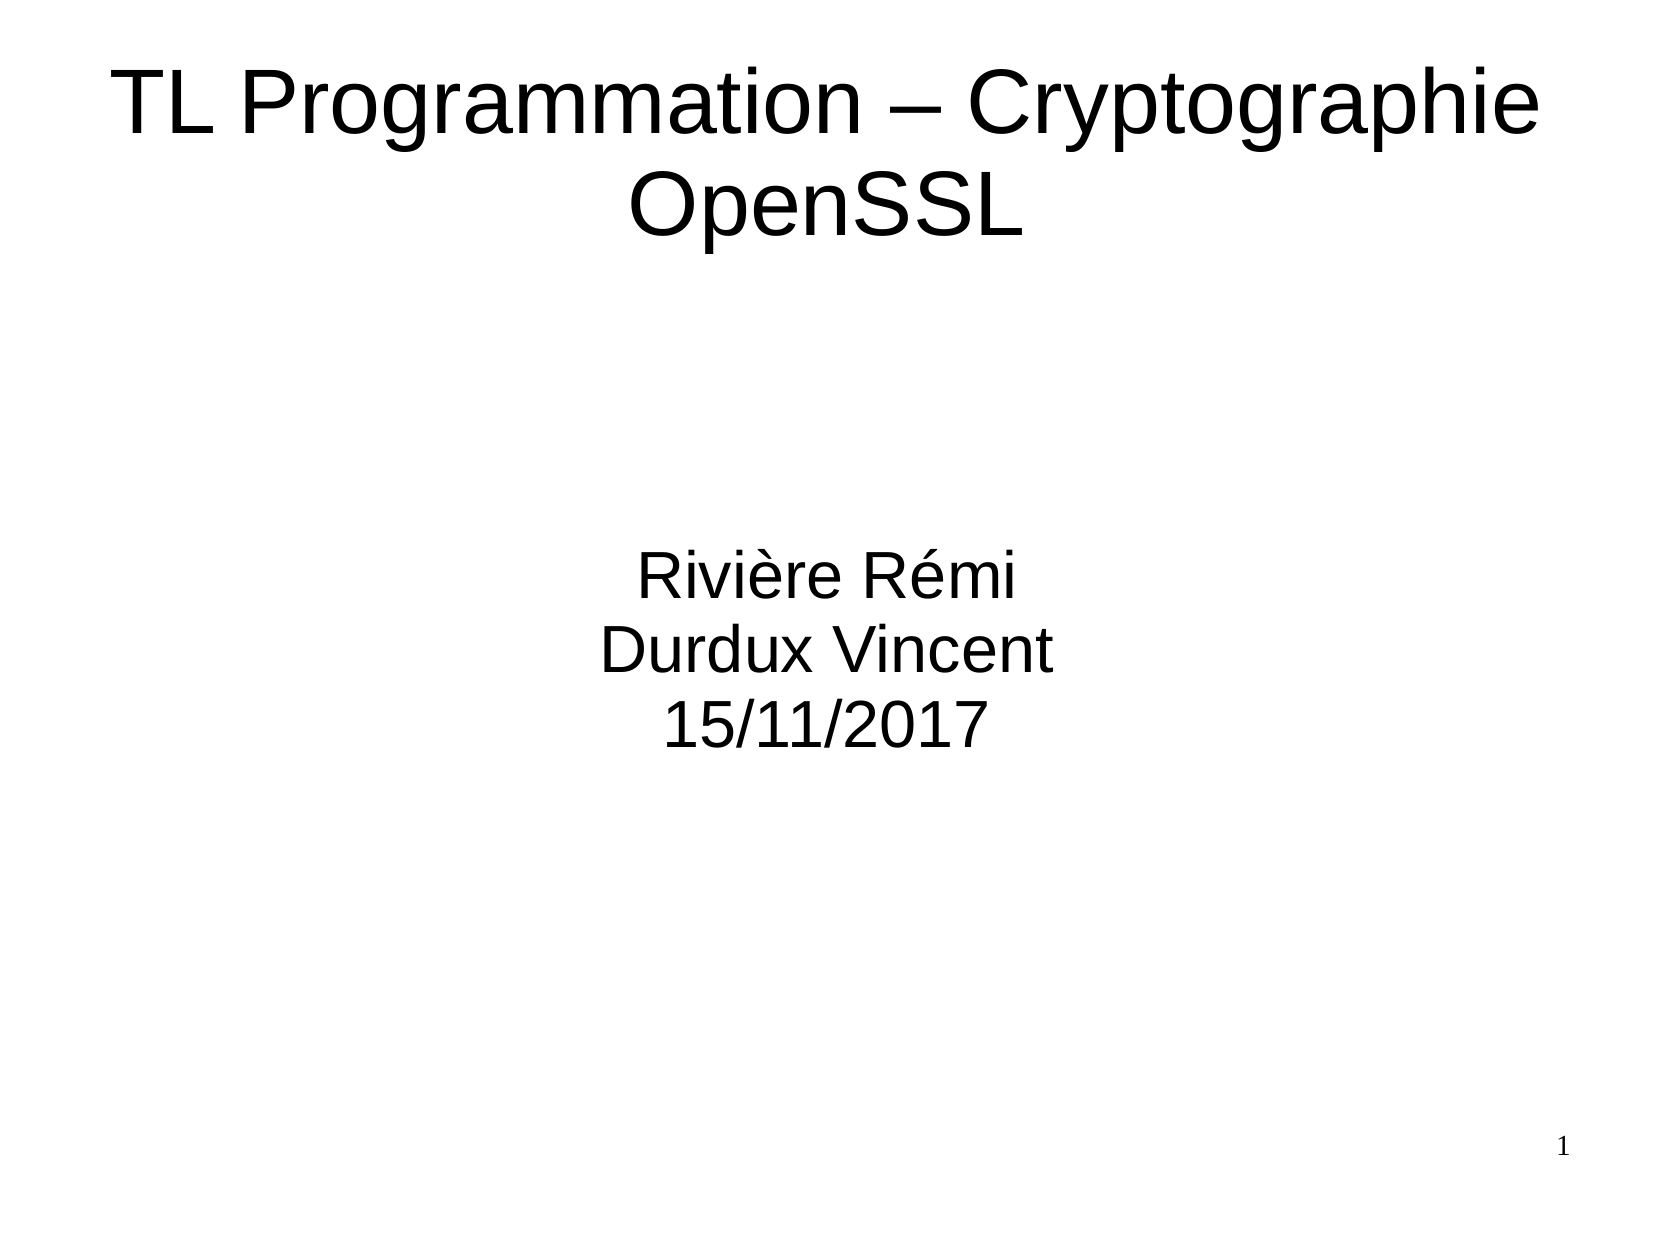

# TL Programmation – Cryptographie OpenSSL
Rivière Rémi
Durdux Vincent
15/11/2017
1